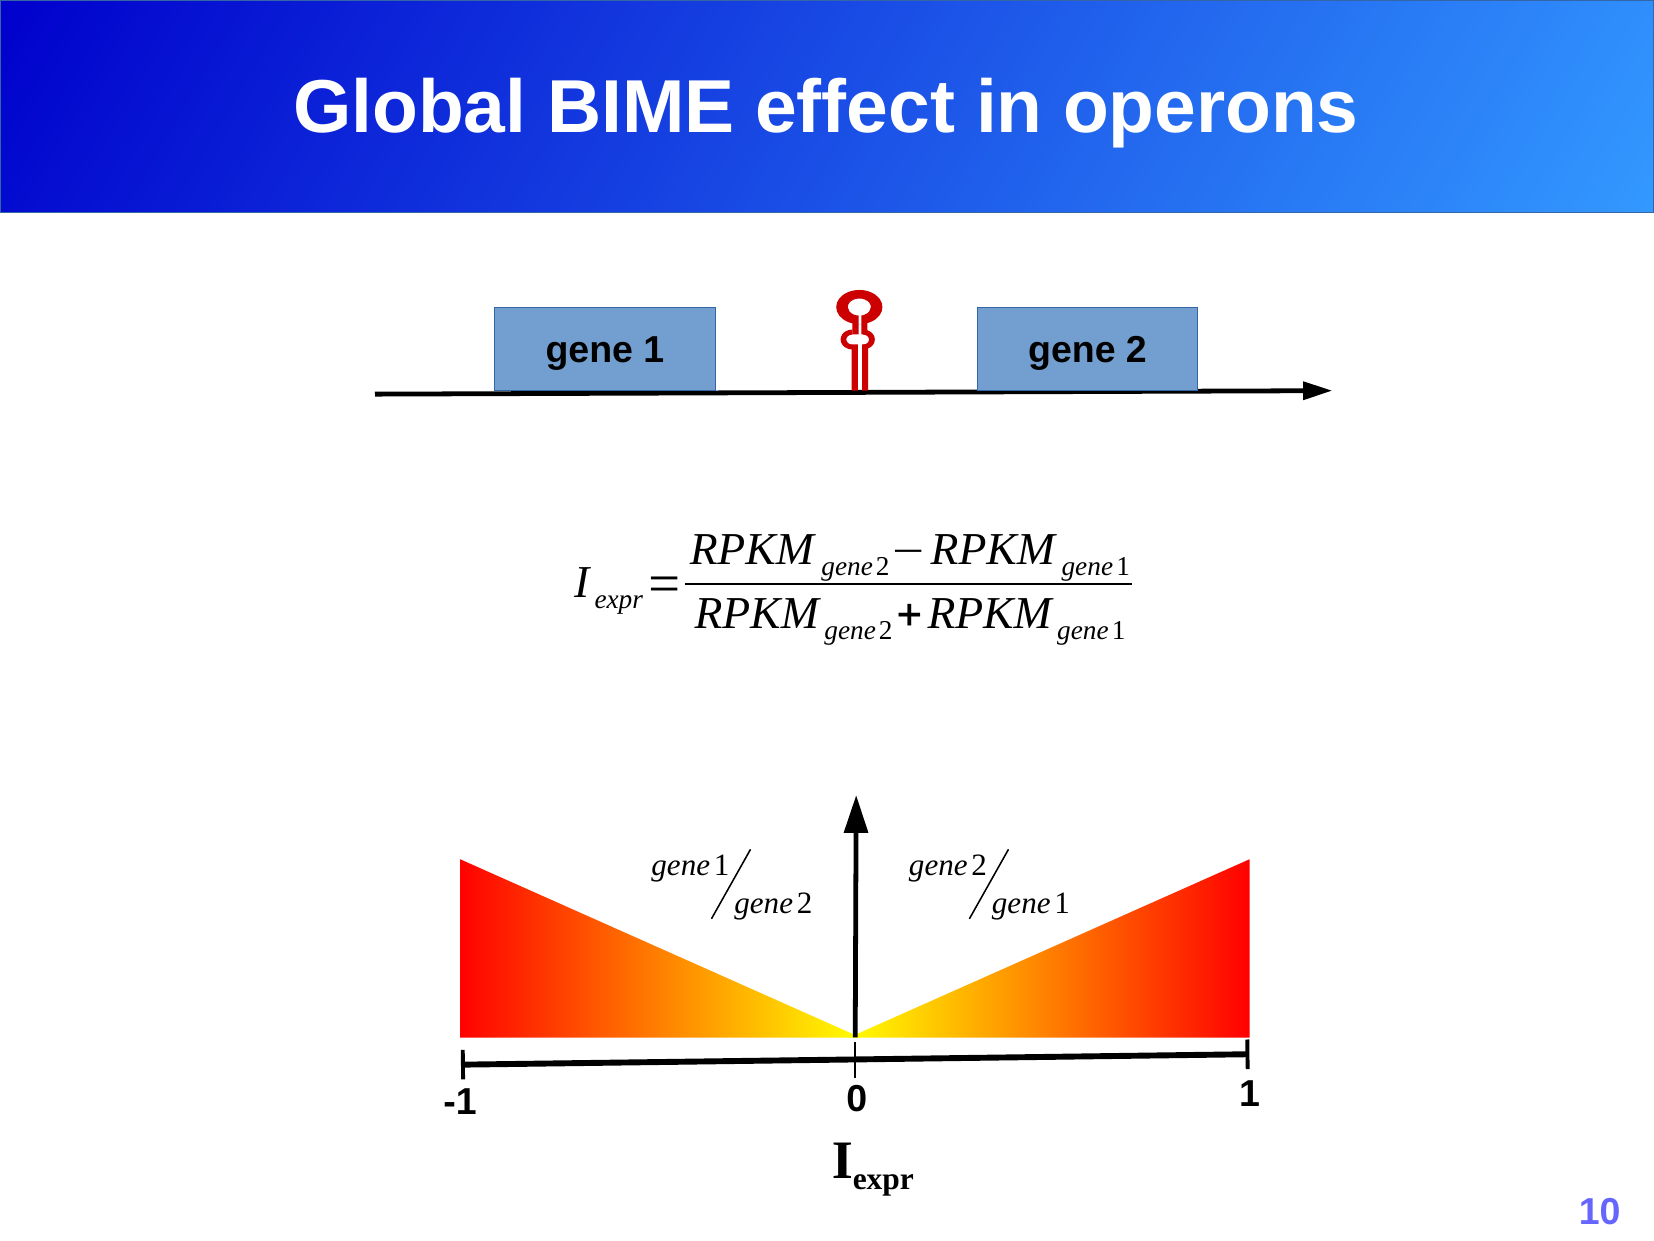

# Global BIME effect in operons
gene 1
gene 2
1
0
-1
Iexpr
10